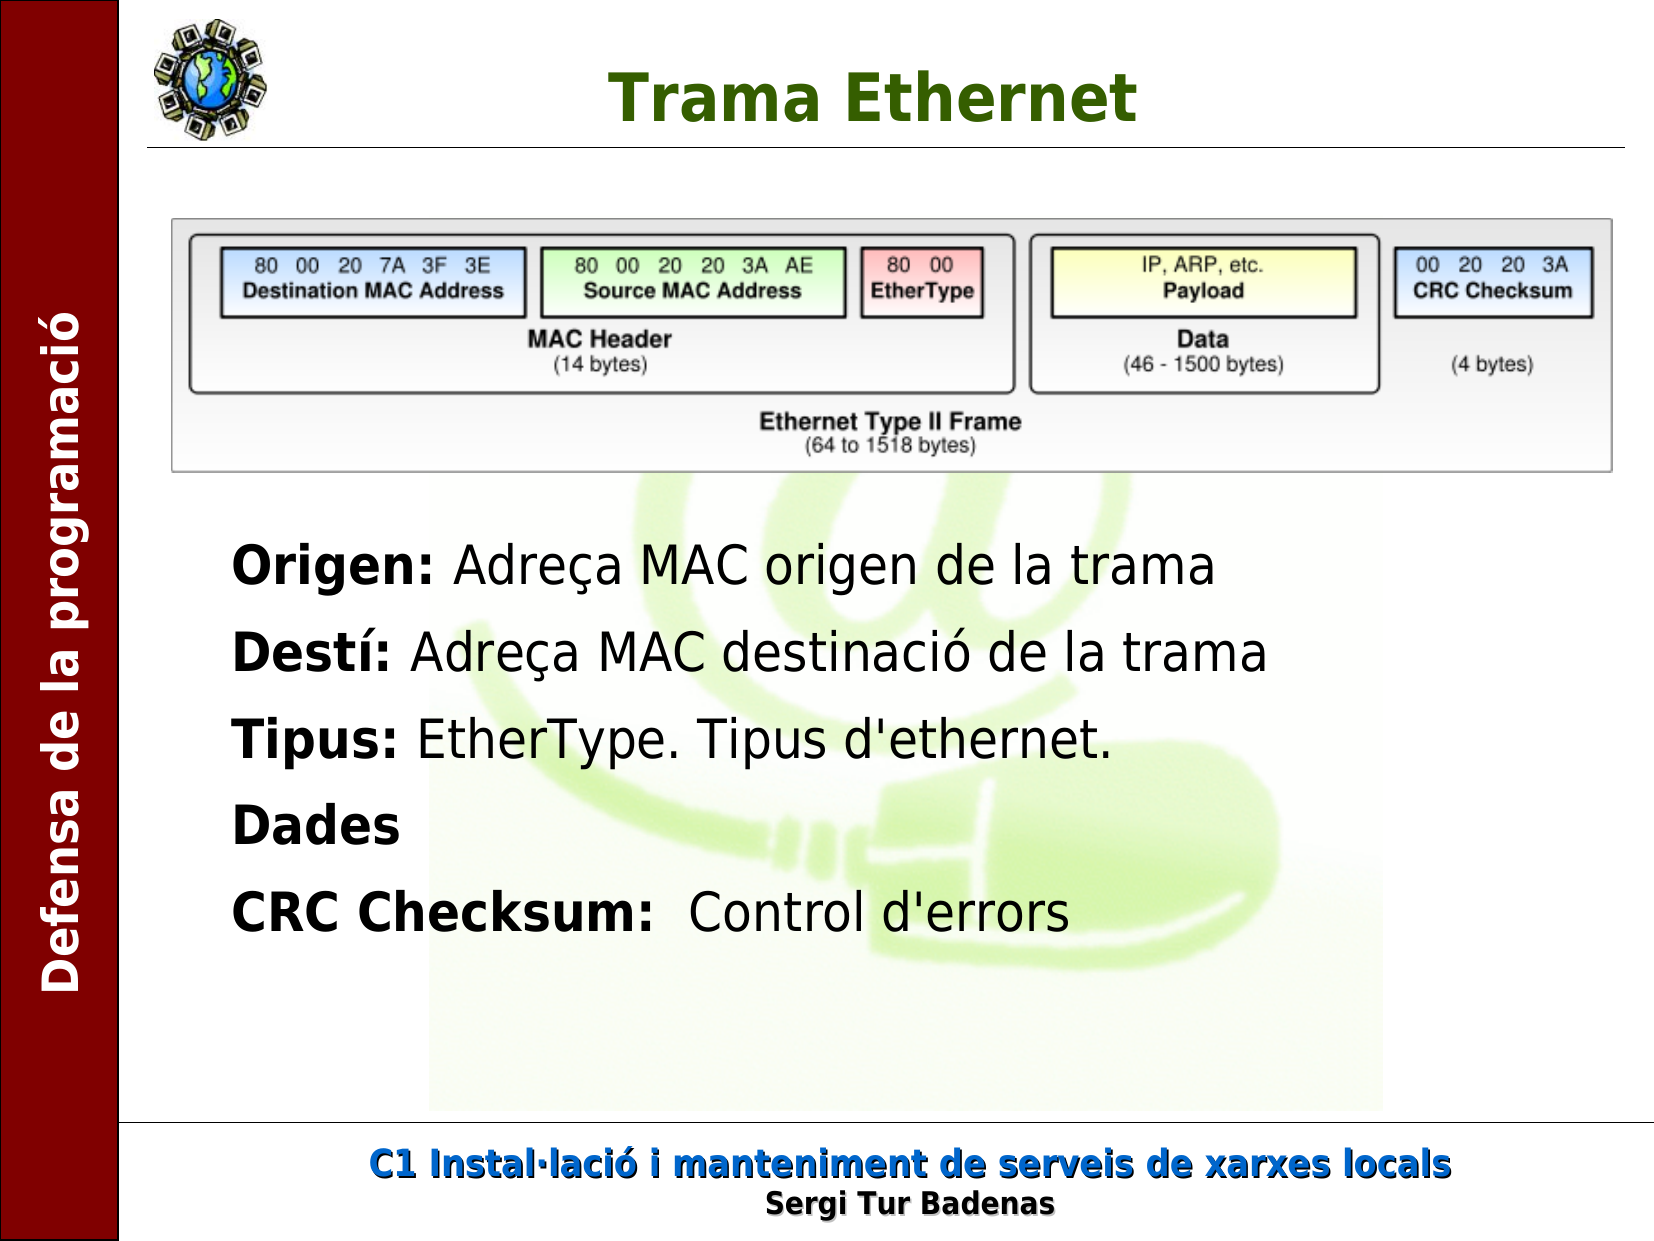

# Trama Ethernet
Origen: Adreça MAC origen de la trama
Destí: Adreça MAC destinació de la trama
Tipus: EtherType. Tipus d'ethernet.
Dades
CRC Checksum: Control d'errors